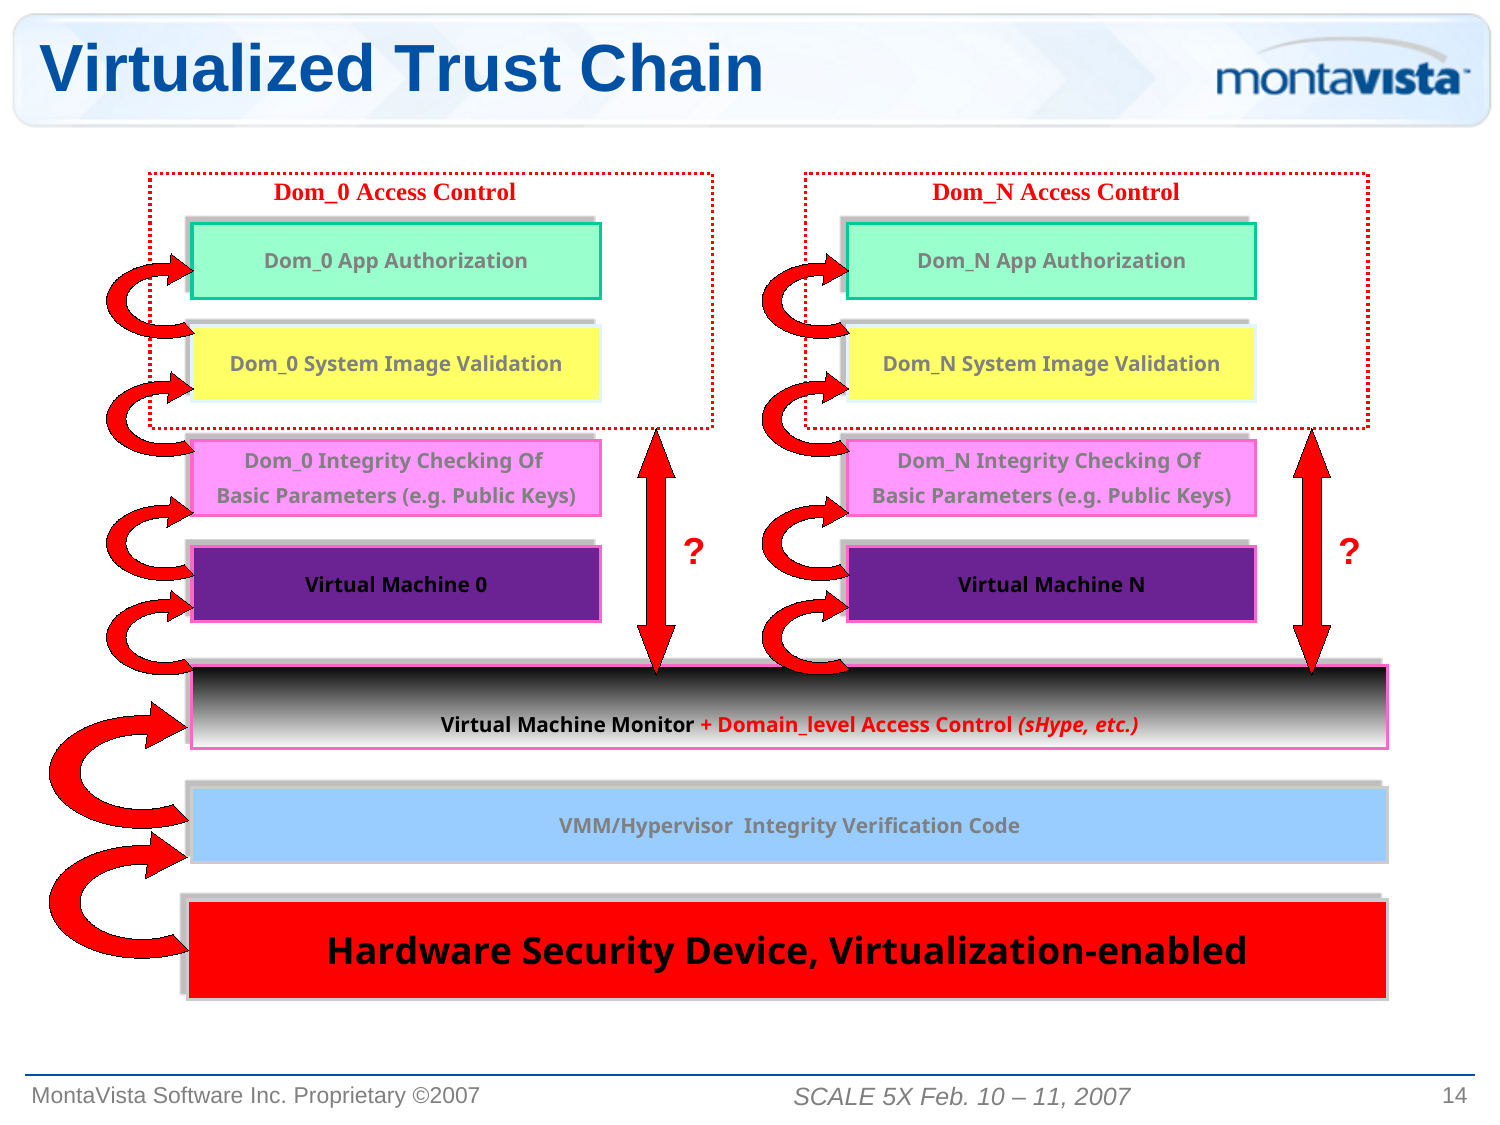

# Virtualized Trust Chain
Dom_0 Access Control
Dom_N Access Control
Dom_0 App Authorization
Dom_N App Authorization
 Dom_0 System Image Validation
 Dom_N System Image Validation
Dom_0 Integrity Checking Of
Basic Parameters (e.g. Public Keys)
Dom_N Integrity Checking Of
Basic Parameters (e.g. Public Keys)
​ ?
​ ?
Virtual Machine 0
Virtual Machine N
Virtual Machine Monitor + Domain_level Access Control (sHype, etc.)
VMM/Hypervisor Integrity Verification Code
Hardware Security Device, Virtualization-enabled
14